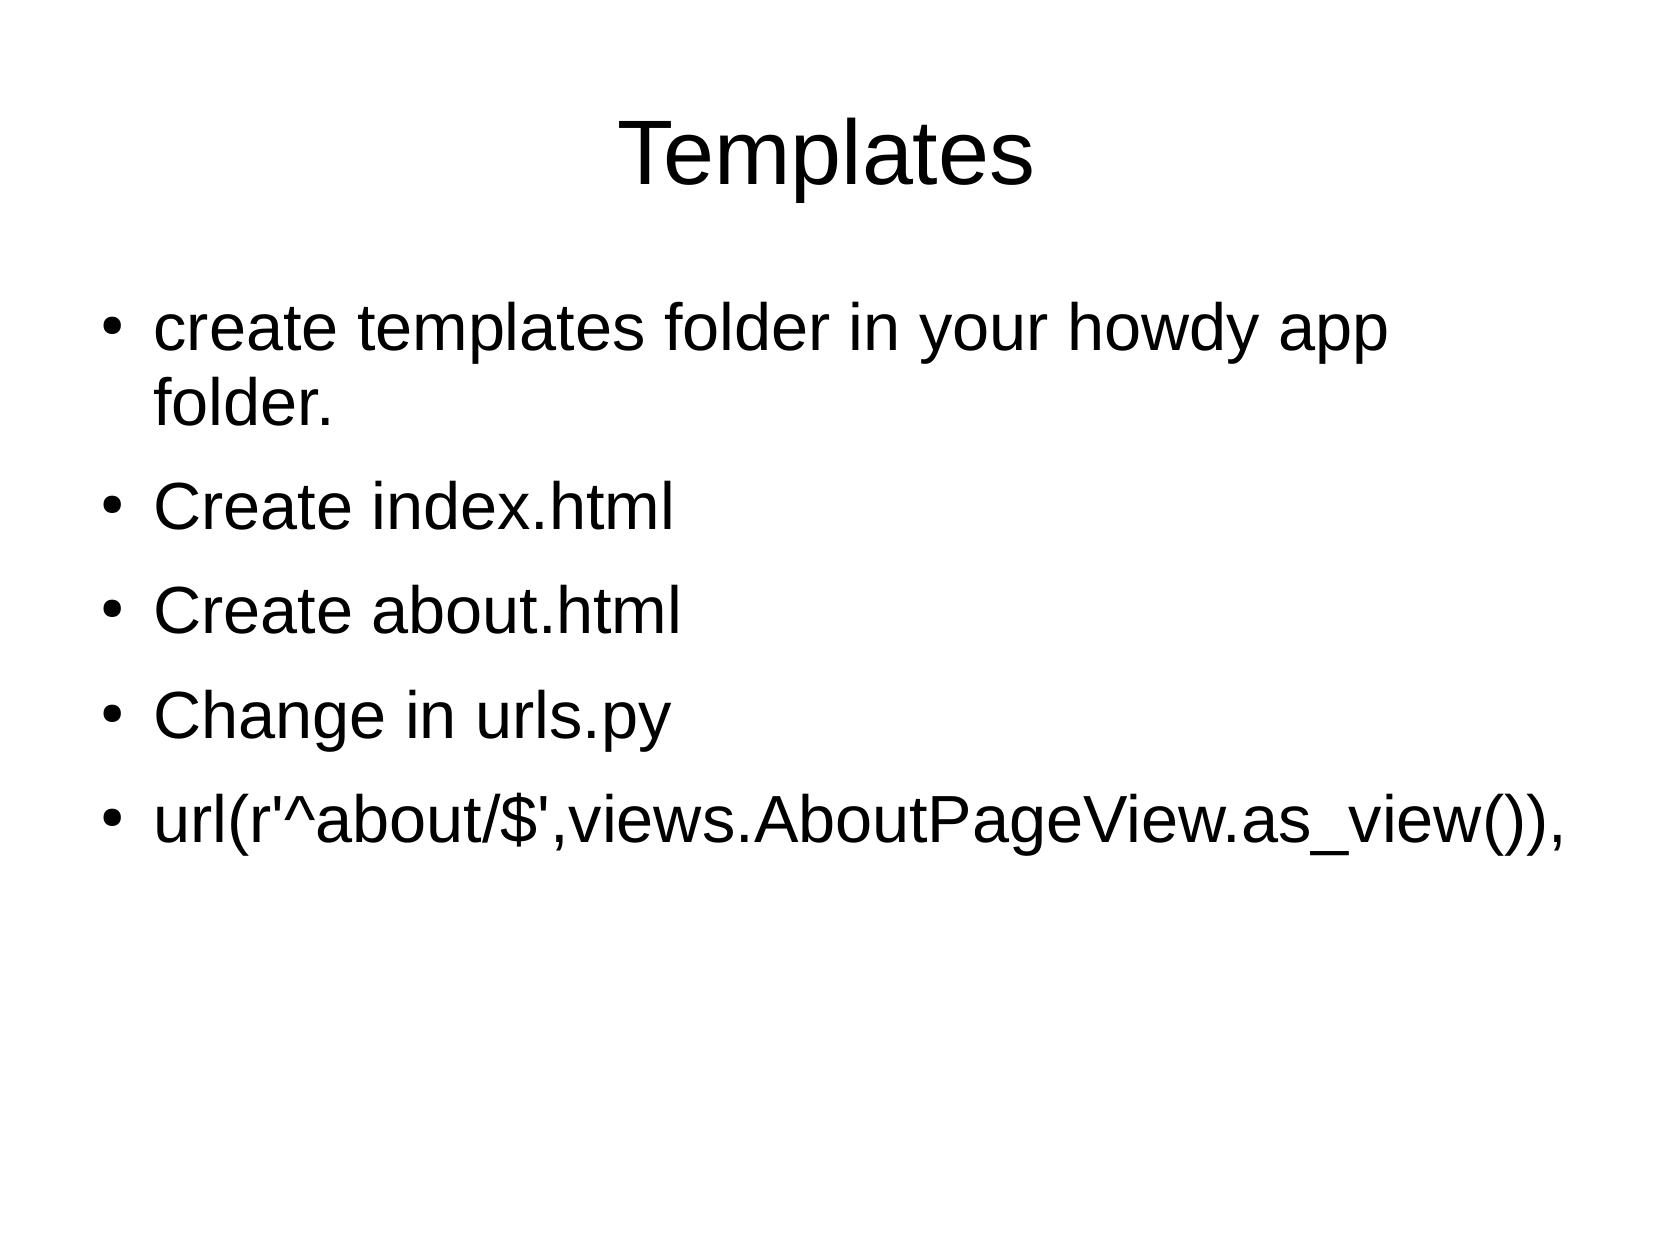

# Templates
create templates folder in your howdy app folder.
Create index.html
Create about.html
Change in urls.py
url(r'^about/$',views.AboutPageView.as_view()),